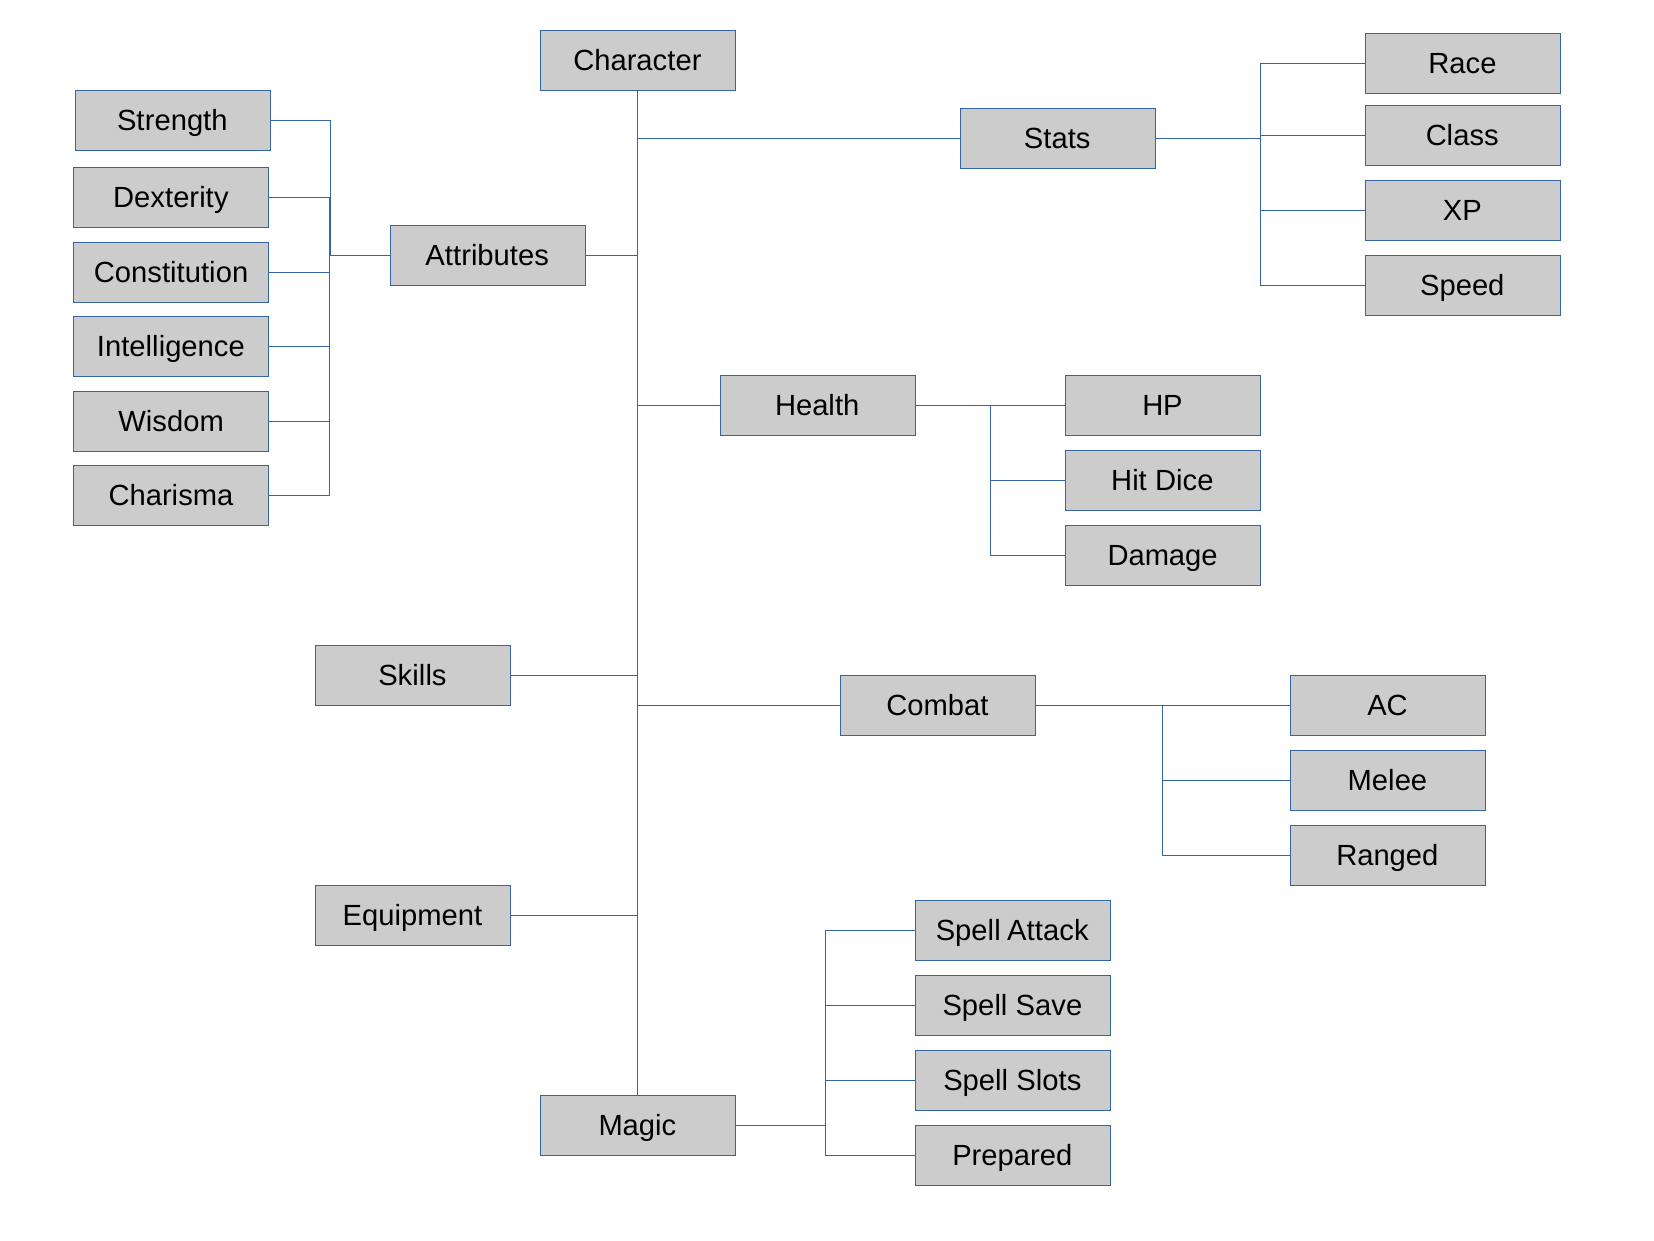

Character
Race
Strength
Class
Stats
Dexterity
XP
Attributes
Constitution
Speed
Intelligence
Health
HP
Wisdom
Hit Dice
Charisma
Damage
Skills
Combat
AC
Melee
Ranged
Equipment
Spell Attack
Spell Save
Spell Slots
Magic
Prepared